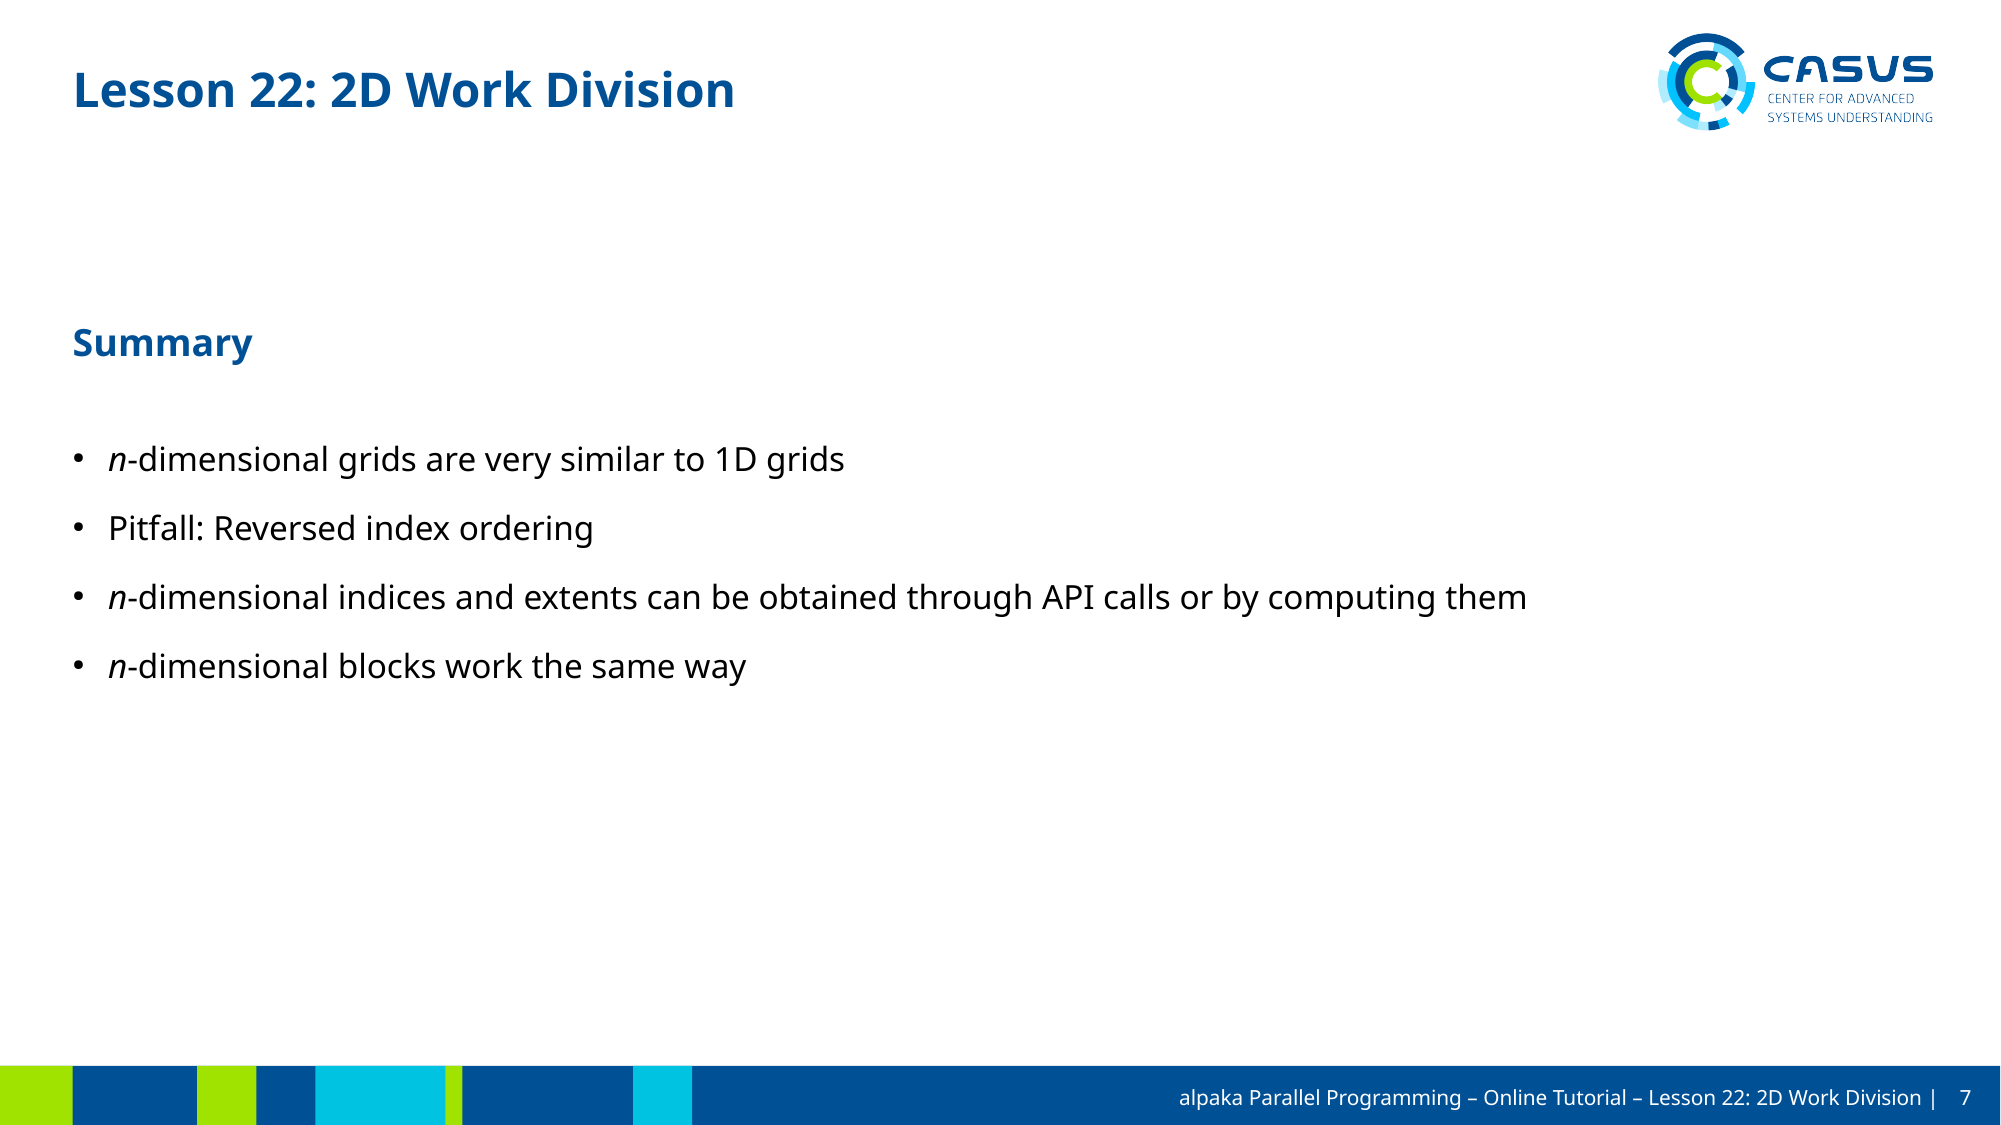

# Lesson 22: 2D Work Division
Summary
n-dimensional grids are very similar to 1D grids
Pitfall: Reversed index ordering
n-dimensional indices and extents can be obtained through API calls or by computing them
n-dimensional blocks work the same way
alpaka Parallel Programming – Online Tutorial – Lesson 22: 2D Work Division
7